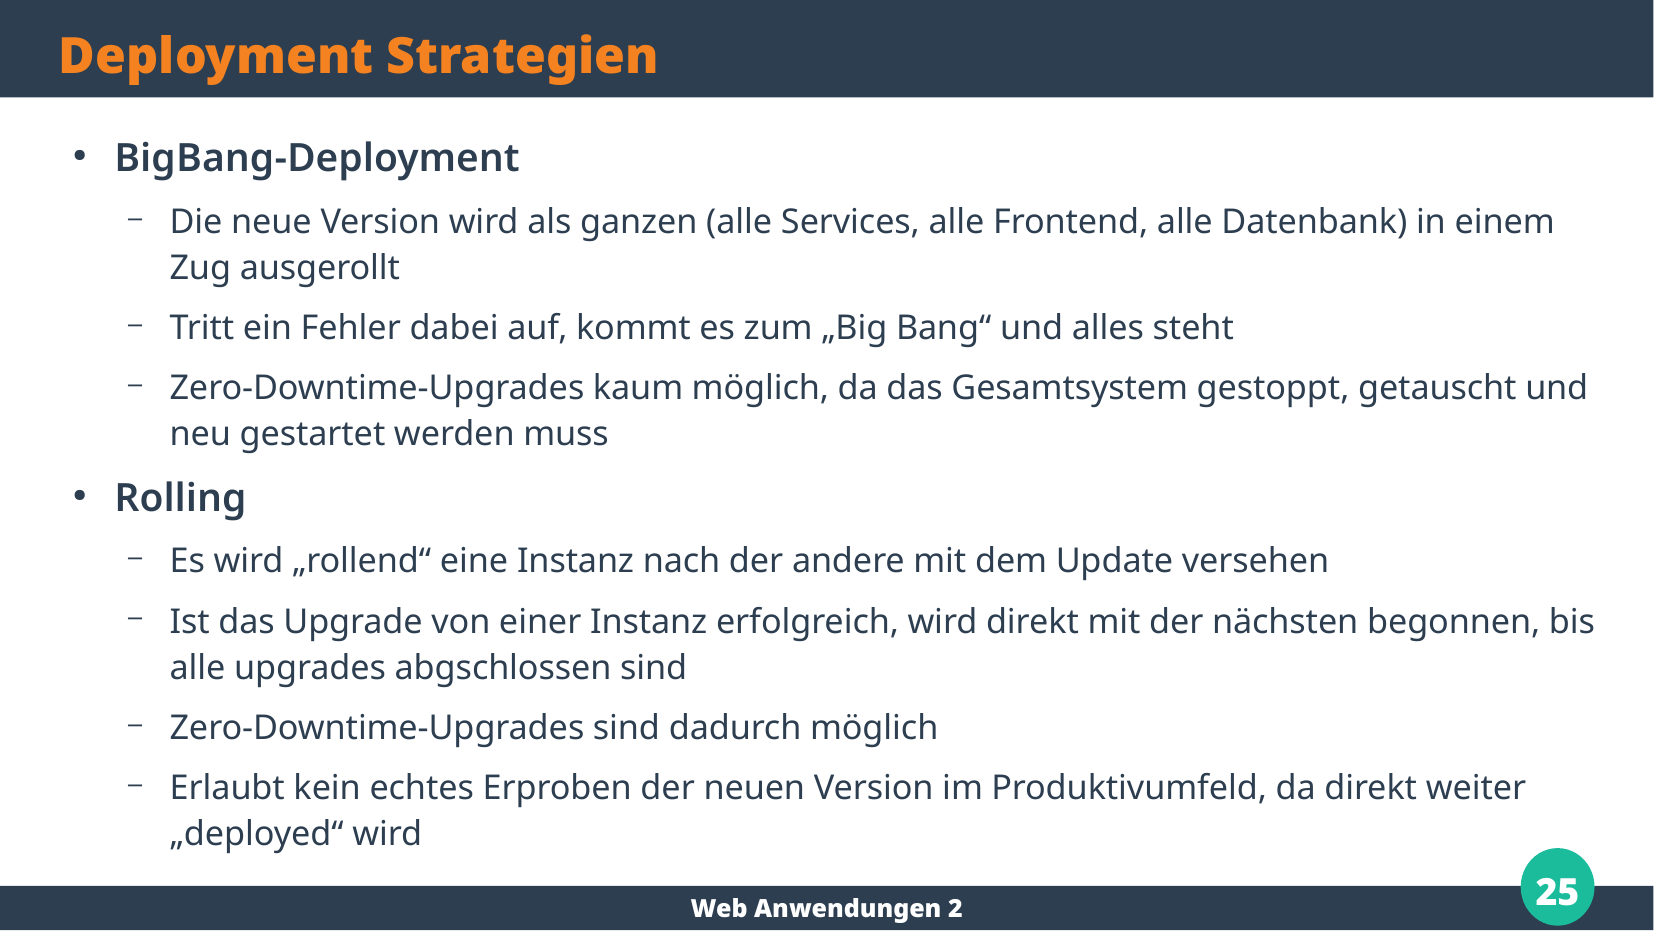

# Deployment Strategien
BigBang-Deployment
Die neue Version wird als ganzen (alle Services, alle Frontend, alle Datenbank) in einem Zug ausgerollt
Tritt ein Fehler dabei auf, kommt es zum „Big Bang“ und alles steht
Zero-Downtime-Upgrades kaum möglich, da das Gesamtsystem gestoppt, getauscht und neu gestartet werden muss
Rolling
Es wird „rollend“ eine Instanz nach der andere mit dem Update versehen
Ist das Upgrade von einer Instanz erfolgreich, wird direkt mit der nächsten begonnen, bis alle upgrades abgschlossen sind
Zero-Downtime-Upgrades sind dadurch möglich
Erlaubt kein echtes Erproben der neuen Version im Produktivumfeld, da direkt weiter „deployed“ wird
25